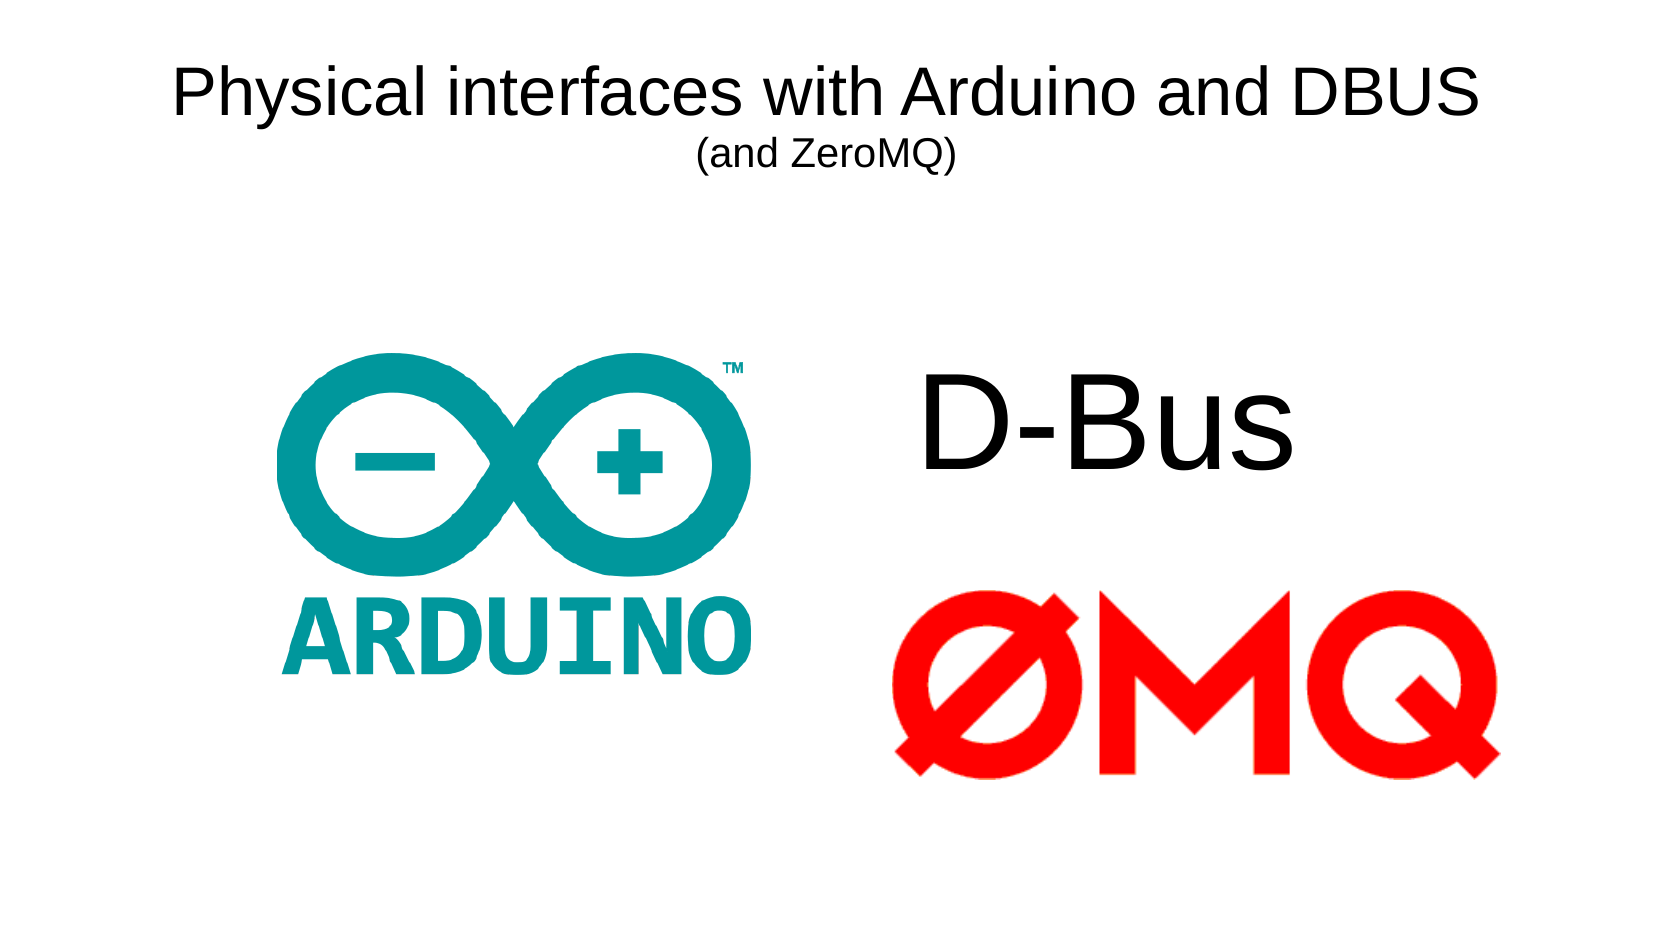

# Physical interfaces with Arduino and DBUS (and ZeroMQ)
D-Bus